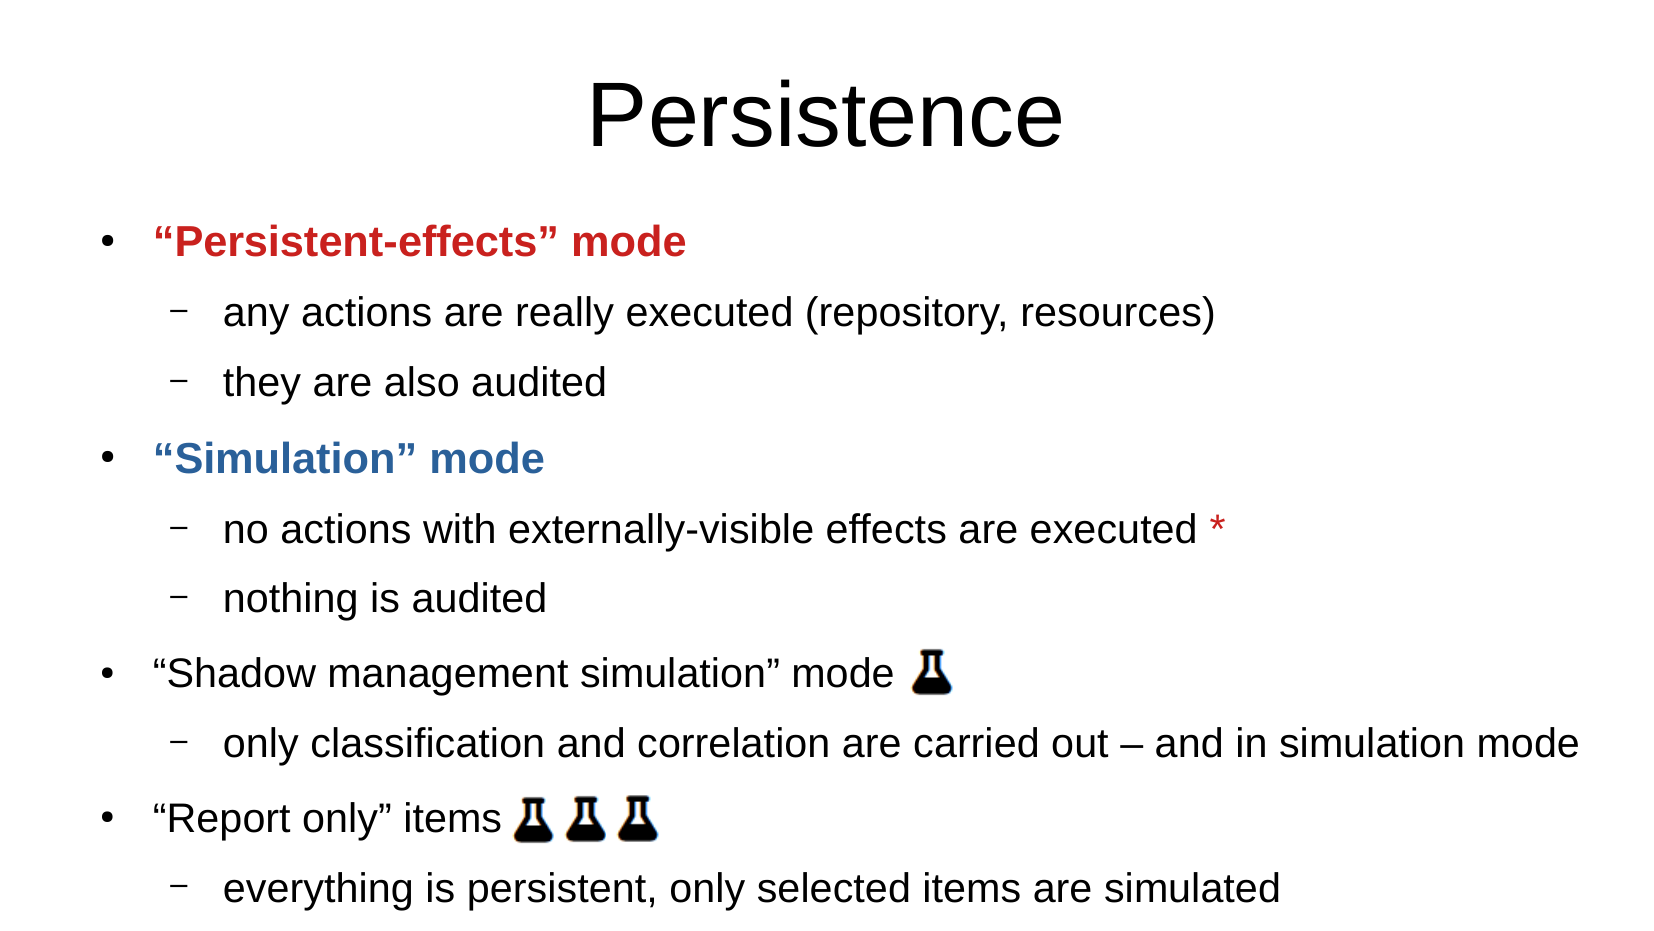

# Persistence
“Persistent-effects” mode
any actions are really executed (repository, resources)
they are also audited
“Simulation” mode
no actions with externally-visible effects are executed *
nothing is audited
“Shadow management simulation” mode
only classification and correlation are carried out – and in simulation mode
“Report only” items
everything is persistent, only selected items are simulated